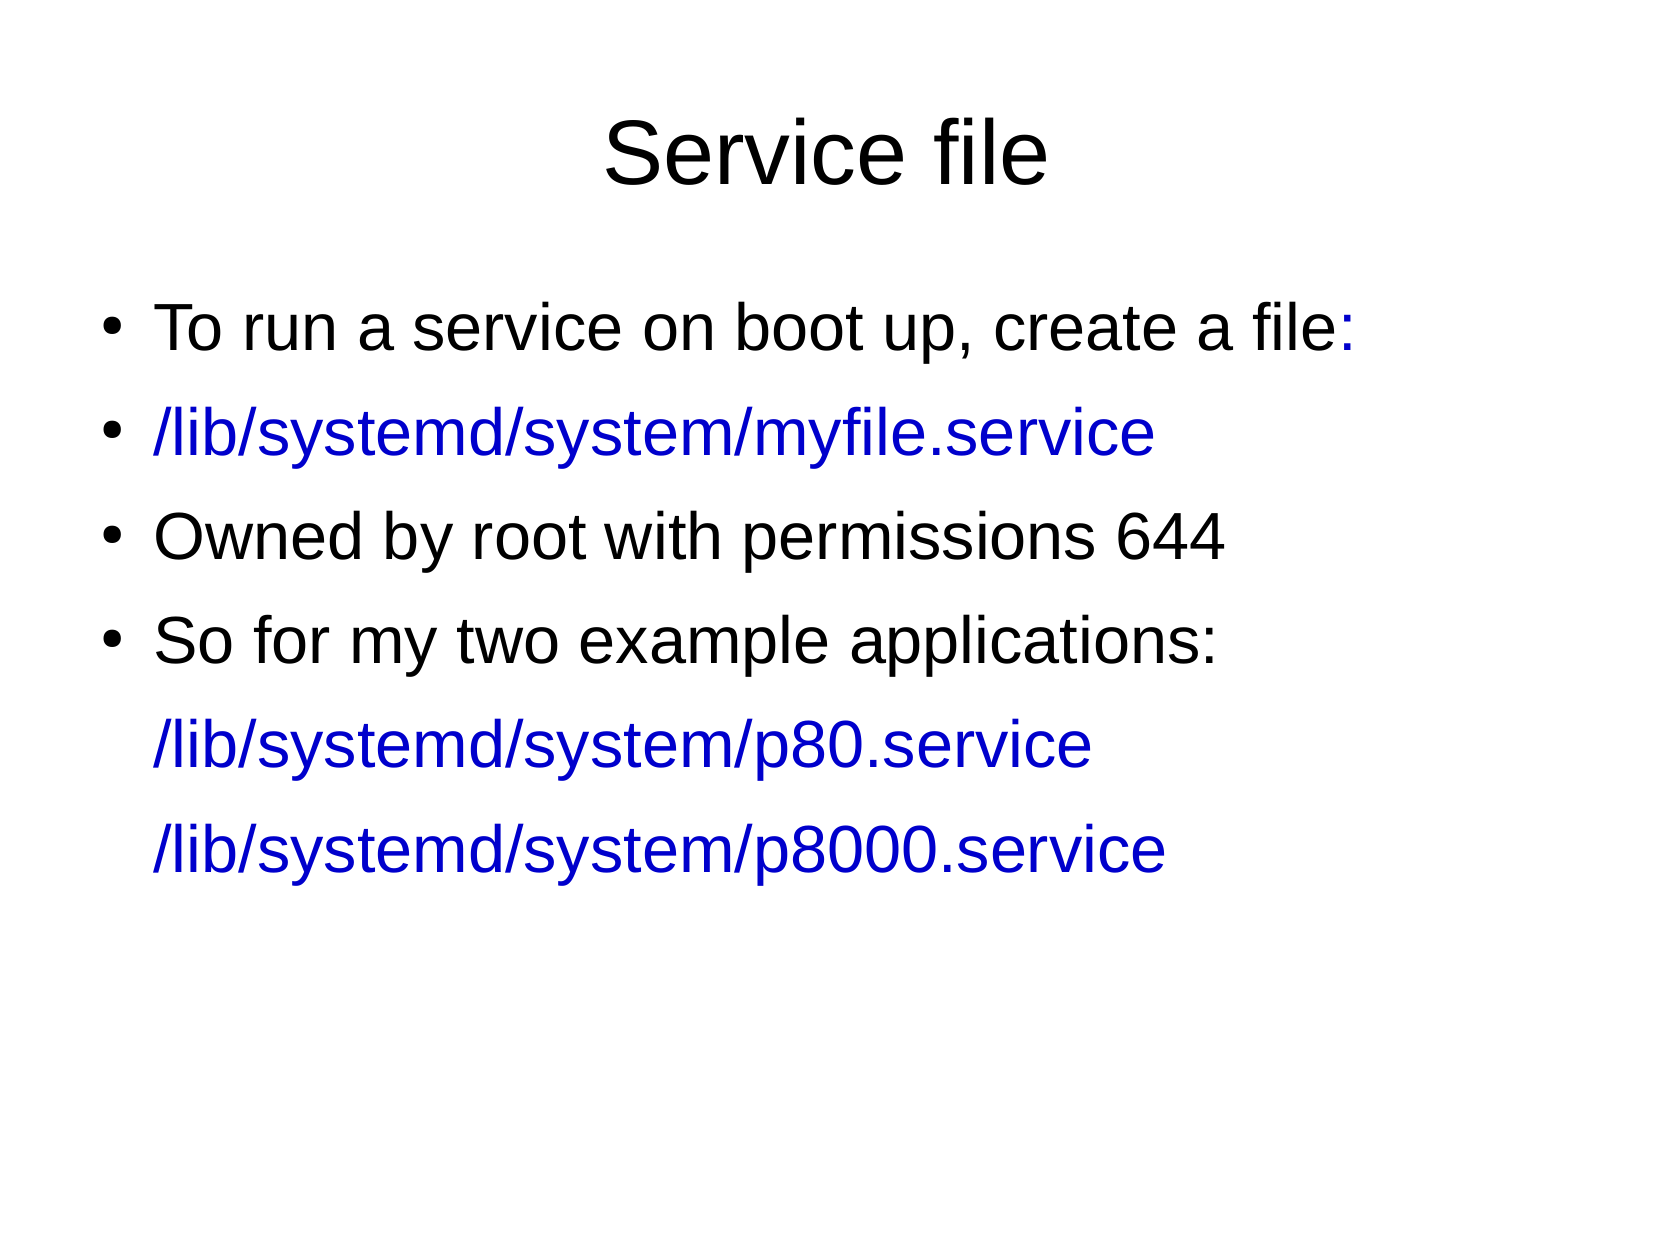

# Service file
To run a service on boot up, create a file:
/lib/systemd/system/myfile.service
Owned by root with permissions 644
So for my two example applications:
/lib/systemd/system/p80.service
/lib/systemd/system/p8000.service